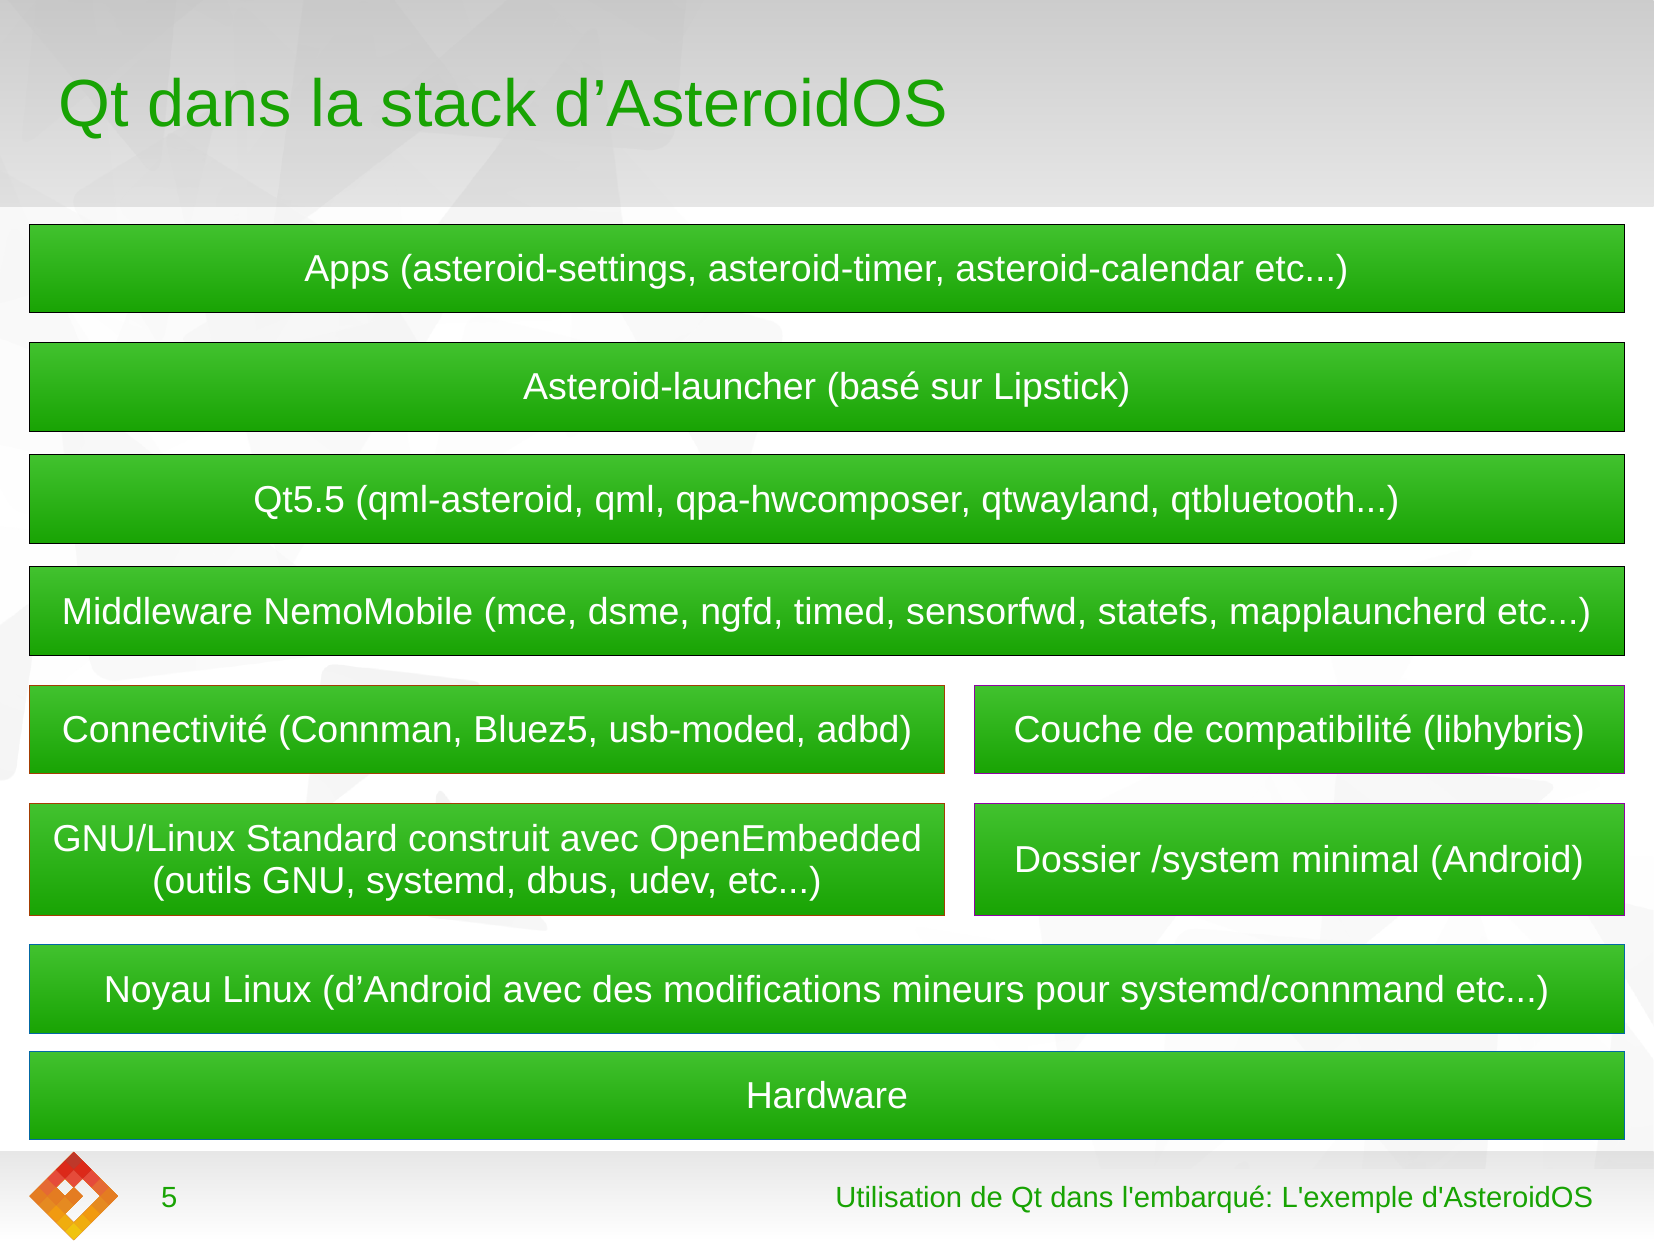

# Qt dans la stack d’AsteroidOS
Apps (asteroid-settings, asteroid-timer, asteroid-calendar etc...)
Asteroid-launcher (basé sur Lipstick)
Qt5.5 (qml-asteroid, qml, qpa-hwcomposer, qtwayland, qtbluetooth...)
Middleware NemoMobile (mce, dsme, ngfd, timed, sensorfwd, statefs, mapplauncherd etc...)
Connectivité (Connman, Bluez5, usb-moded, adbd)
Couche de compatibilité (libhybris)
GNU/Linux Standard construit avec OpenEmbedded
(outils GNU, systemd, dbus, udev, etc...)
Dossier /system minimal (Android)
Noyau Linux (d’Android avec des modifications mineurs pour systemd/connmand etc...)
Hardware
5
Utilisation de Qt dans l'embarqué: L'exemple d'AsteroidOS